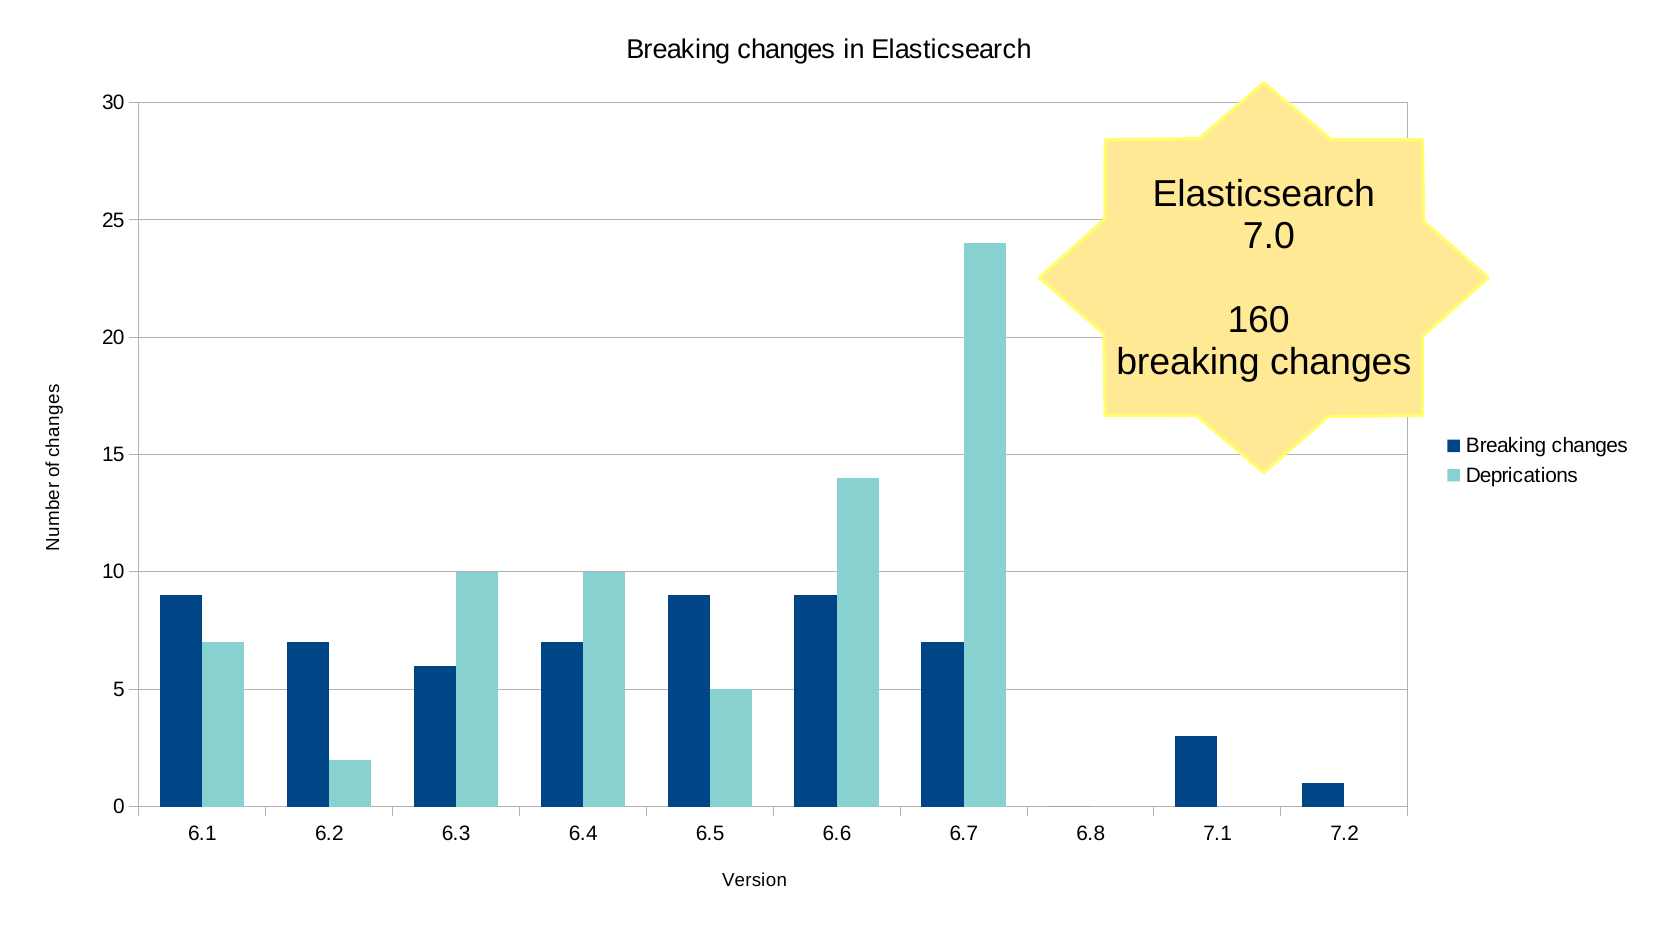

### Chart: Breaking changes in Elasticsearch
| Category | Breaking changes | Deprications |
|---|---|---|
| 6.1 | 9.0 | 7.0 |
| 6.2 | 7.0 | 2.0 |
| 6.3 | 6.0 | 10.0 |
| 6.4 | 7.0 | 10.0 |
| 6.5 | 9.0 | 5.0 |
| 6.6 | 9.0 | 14.0 |
| 6.7 | 7.0 | 24.0 |
| 6.8 | 0.0 | 0.0 |
| 7.1 | 3.0 | 0.0 |
| 7.2 | 1.0 | 0.0 |Elasticsearch
 7.0
160
breaking changes